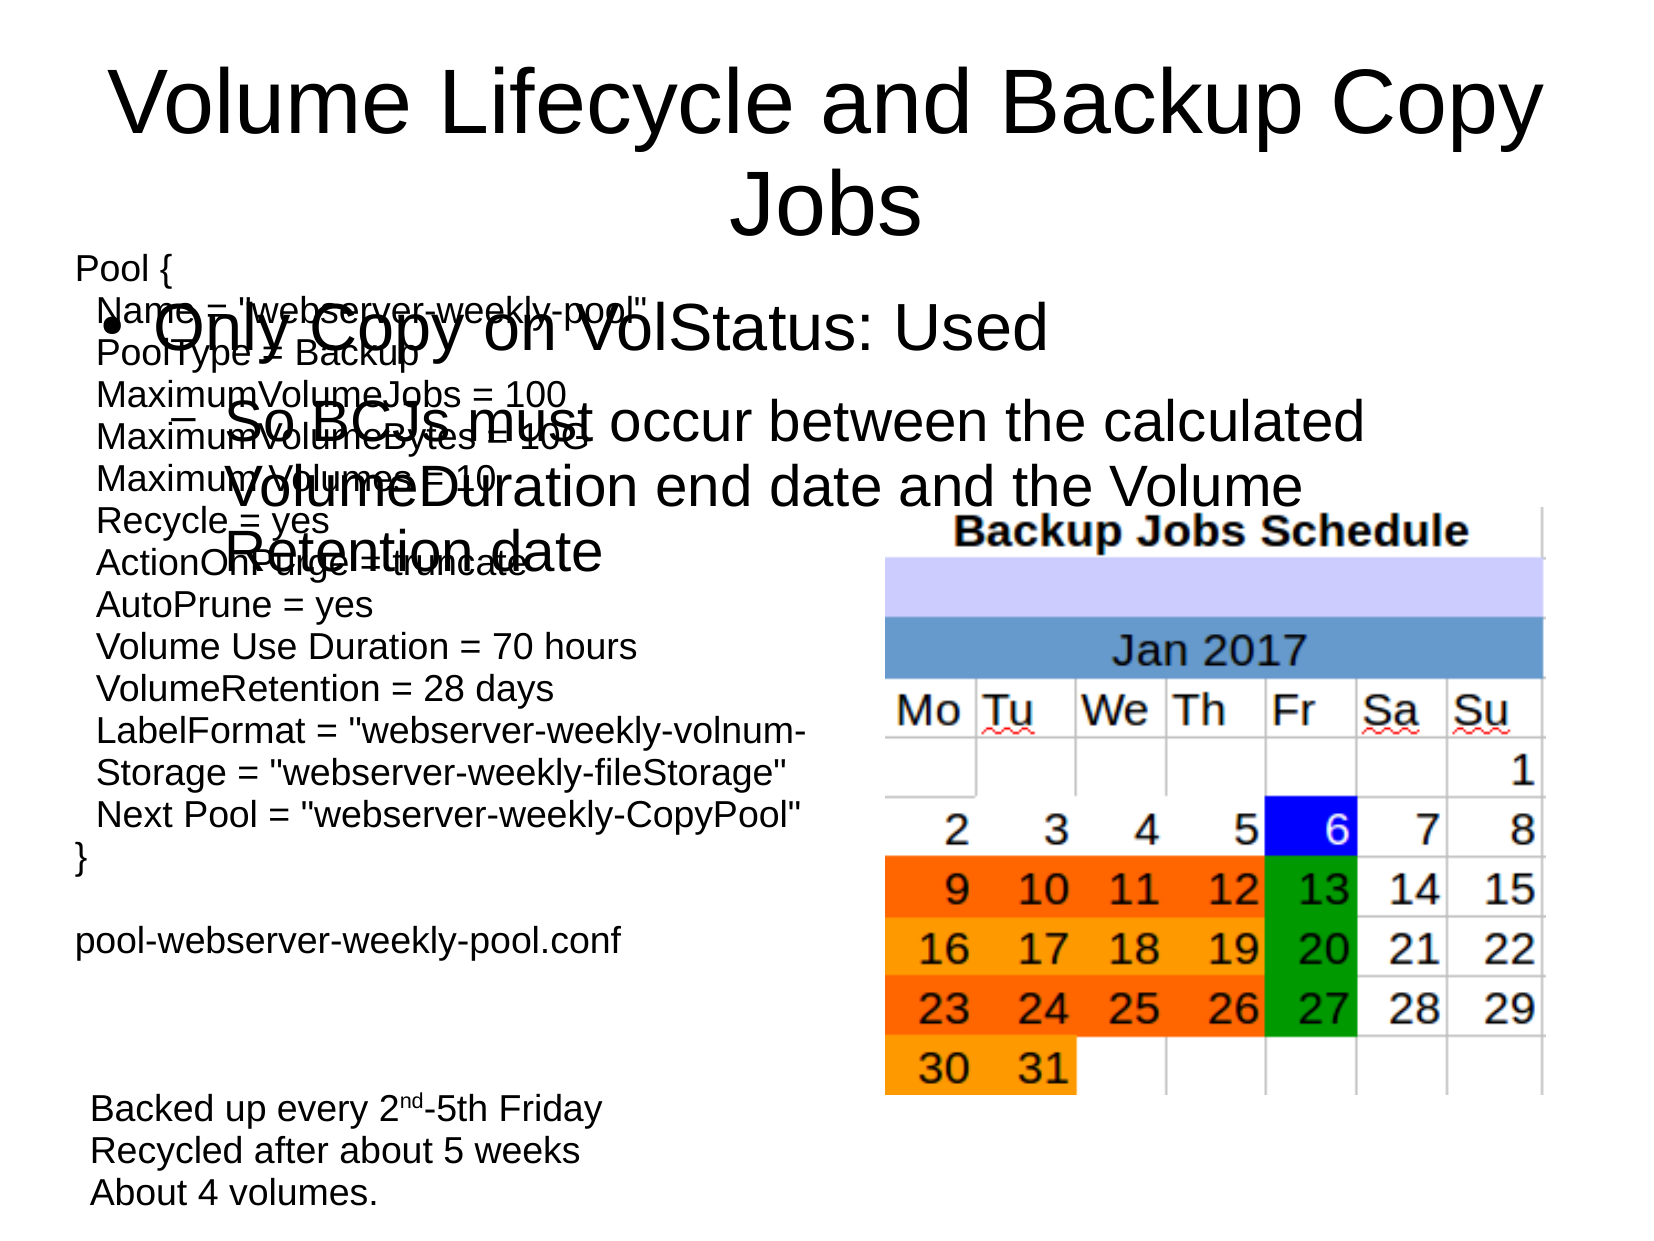

# Volume Lifecycle and Backup Copy Jobs
Pool {
 Name = "webserver-weekly-pool"
 PoolType = Backup
 MaximumVolumeJobs = 100
 MaximumVolumeBytes = 10G
 Maximum Volumes = 10
 Recycle = yes
 ActionOnPurge = truncate
 AutoPrune = yes
 Volume Use Duration = 70 hours
 VolumeRetention = 28 days
 LabelFormat = "webserver-weekly-volnum-
 Storage = "webserver-weekly-fileStorage"
 Next Pool = "webserver-weekly-CopyPool"
}
pool-webserver-weekly-pool.conf
Only Copy on VolStatus: Used
So BCJs must occur between the calculated VolumeDuration end date and the Volume Retention date
Backed up every 2nd-5th Friday
Recycled after about 5 weeks
About 4 volumes.